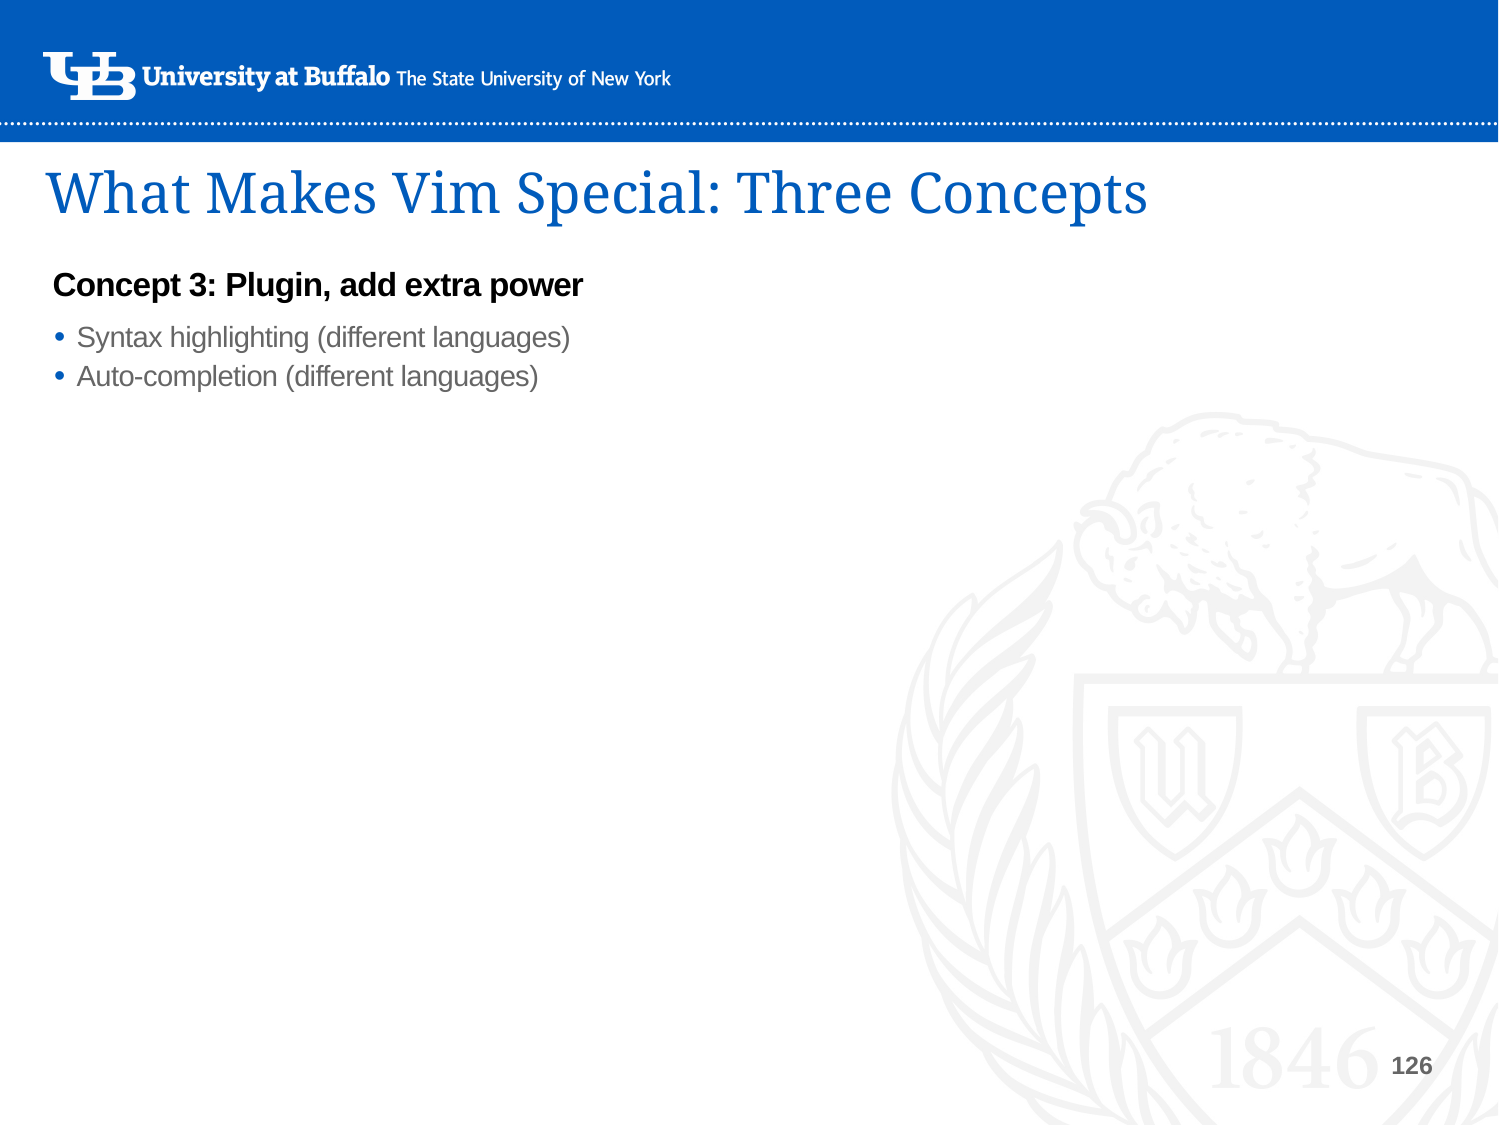

# What Makes Vim Special: Three Concepts
Concept 3: Plugin, add extra power
Syntax highlighting (different languages)
Auto-completion (different languages)